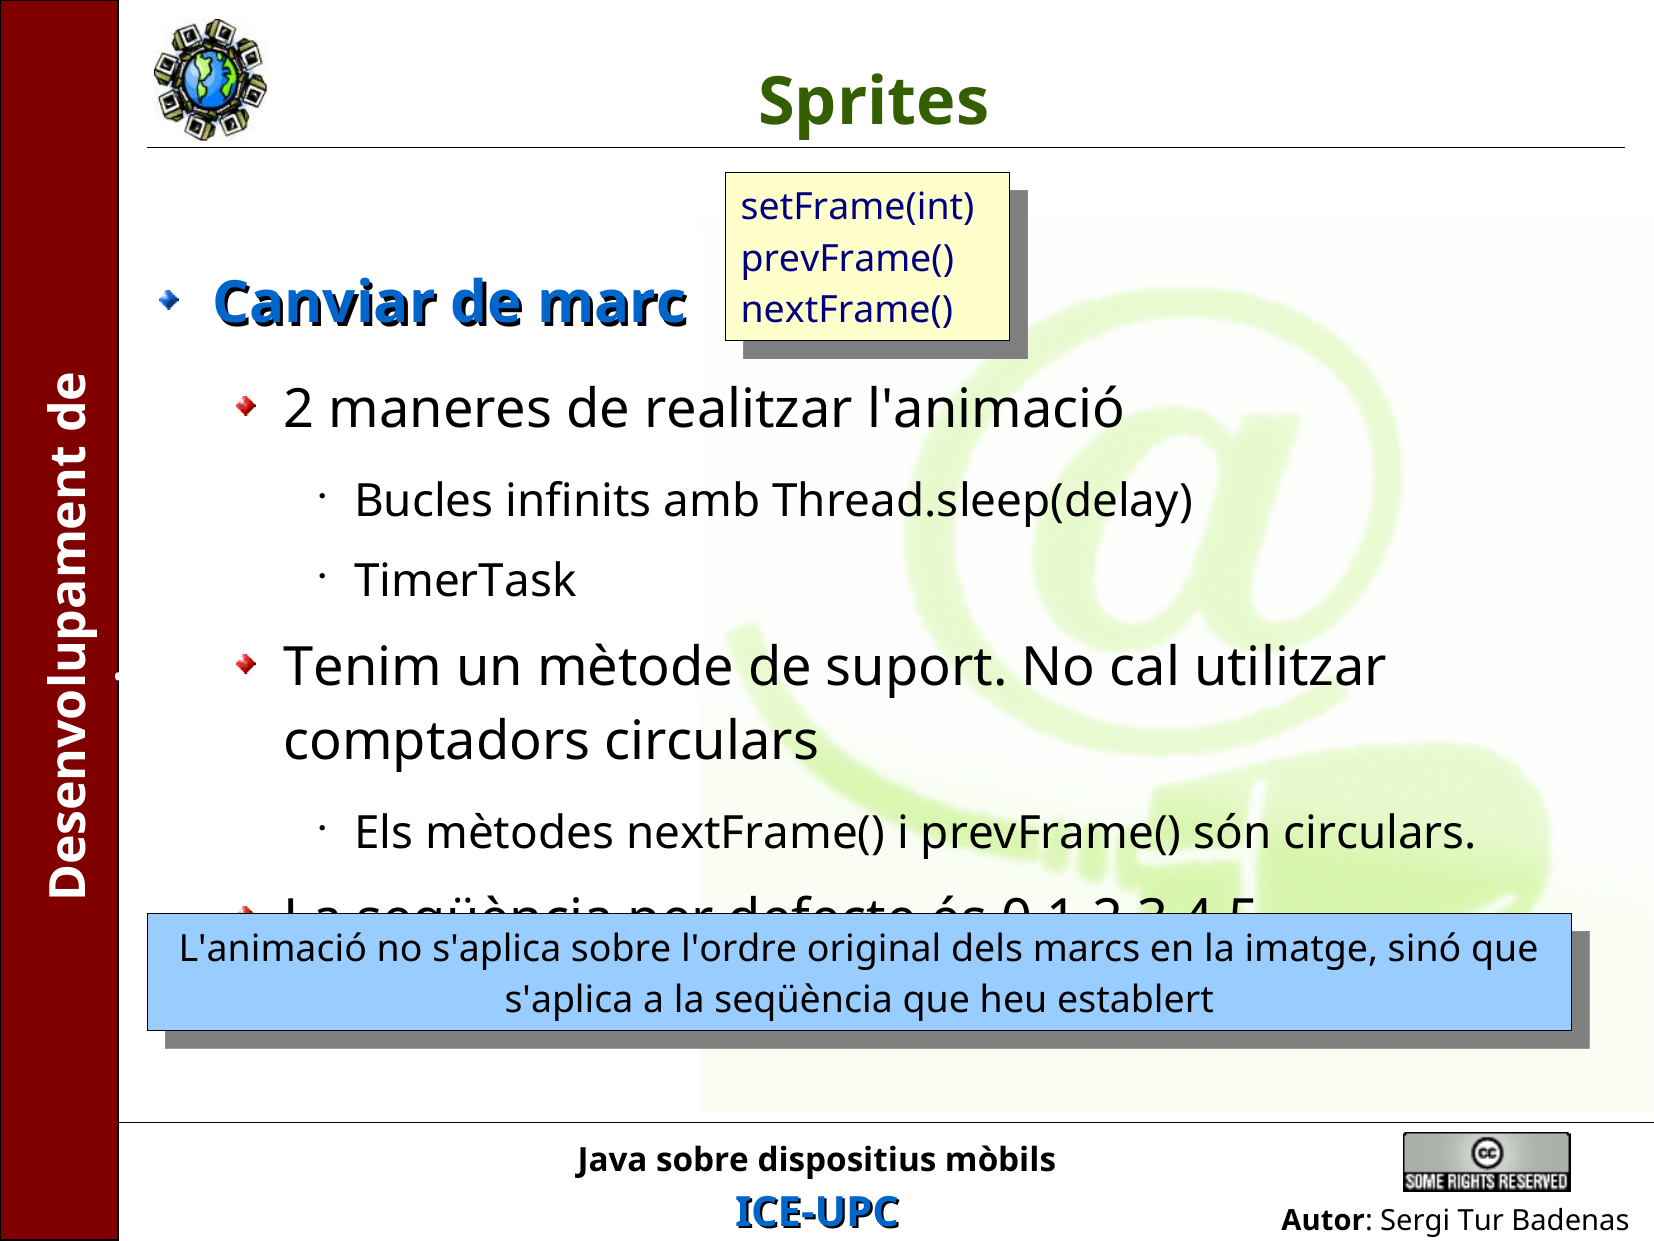

# Sprites
setFrame(int) prevFrame() nextFrame()
Canviar de marc
2 maneres de realitzar l'animació
Bucles infinits amb Thread.sleep(delay)
TimerTask
Tenim un mètode de suport. No cal utilitzar comptadors circulars
Els mètodes nextFrame() i prevFrame() són circulars.
La seqüència per defecte és 0,1,2,3,4,5....
L'animació no s'aplica sobre l'ordre original dels marcs en la imatge, sinó que s'aplica a la seqüència que heu establert